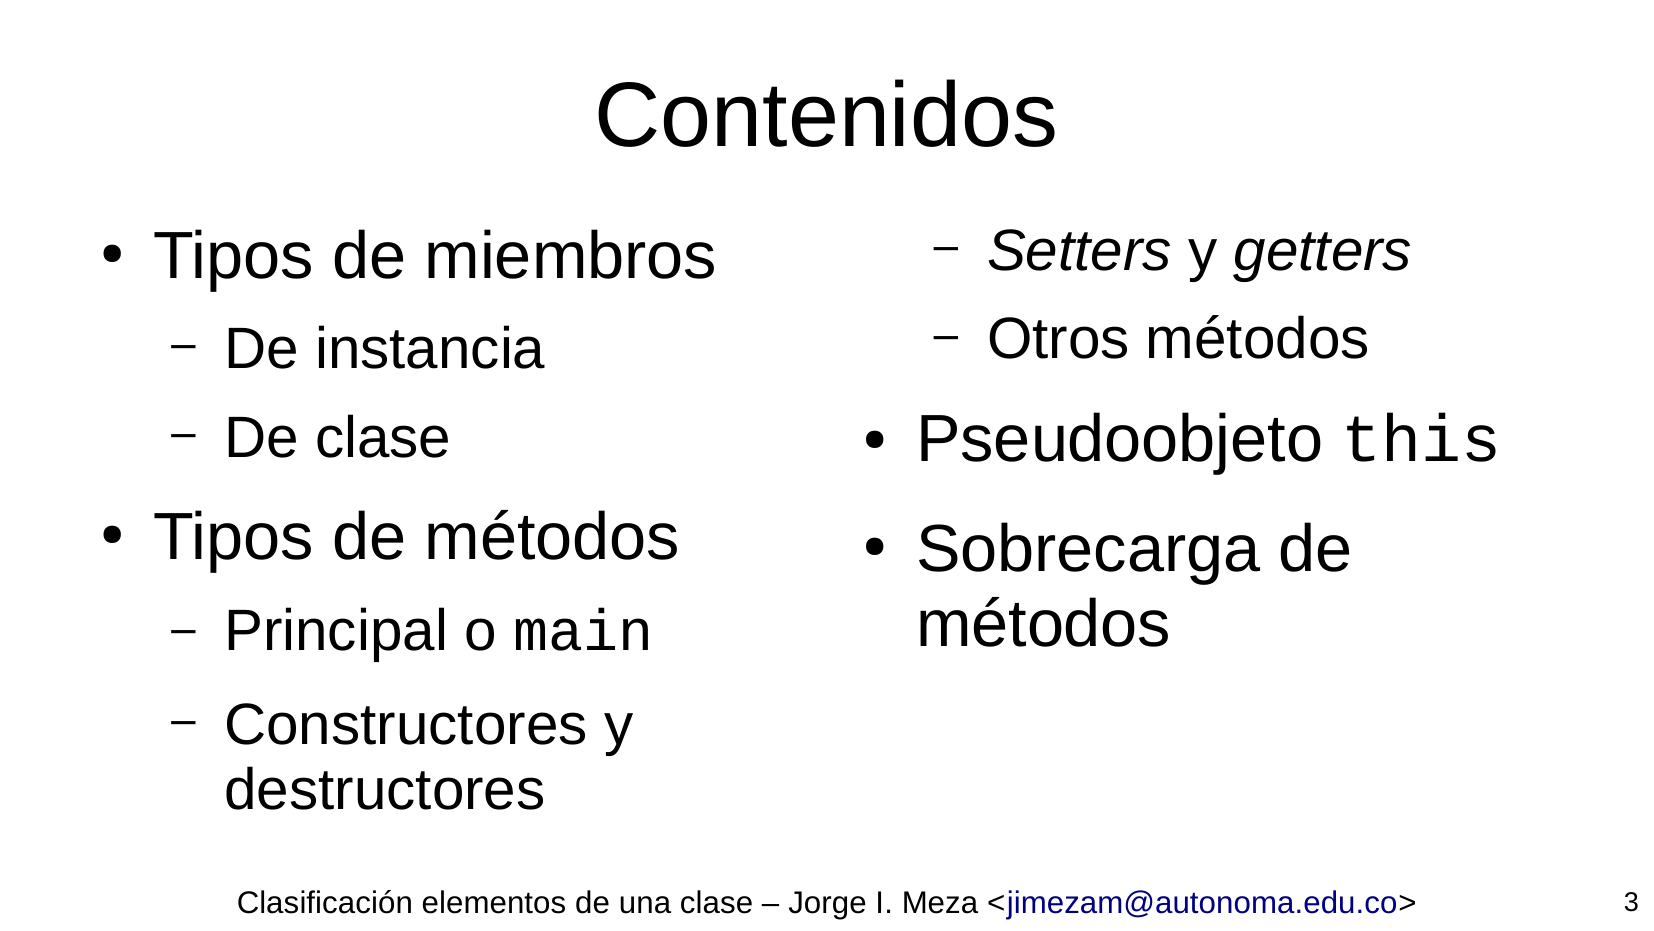

# Contenidos
Tipos de miembros
De instancia
De clase
Tipos de métodos
Principal o main
Constructores y destructores
Setters y getters
Otros métodos
Pseudoobjeto this
Sobrecarga de métodos